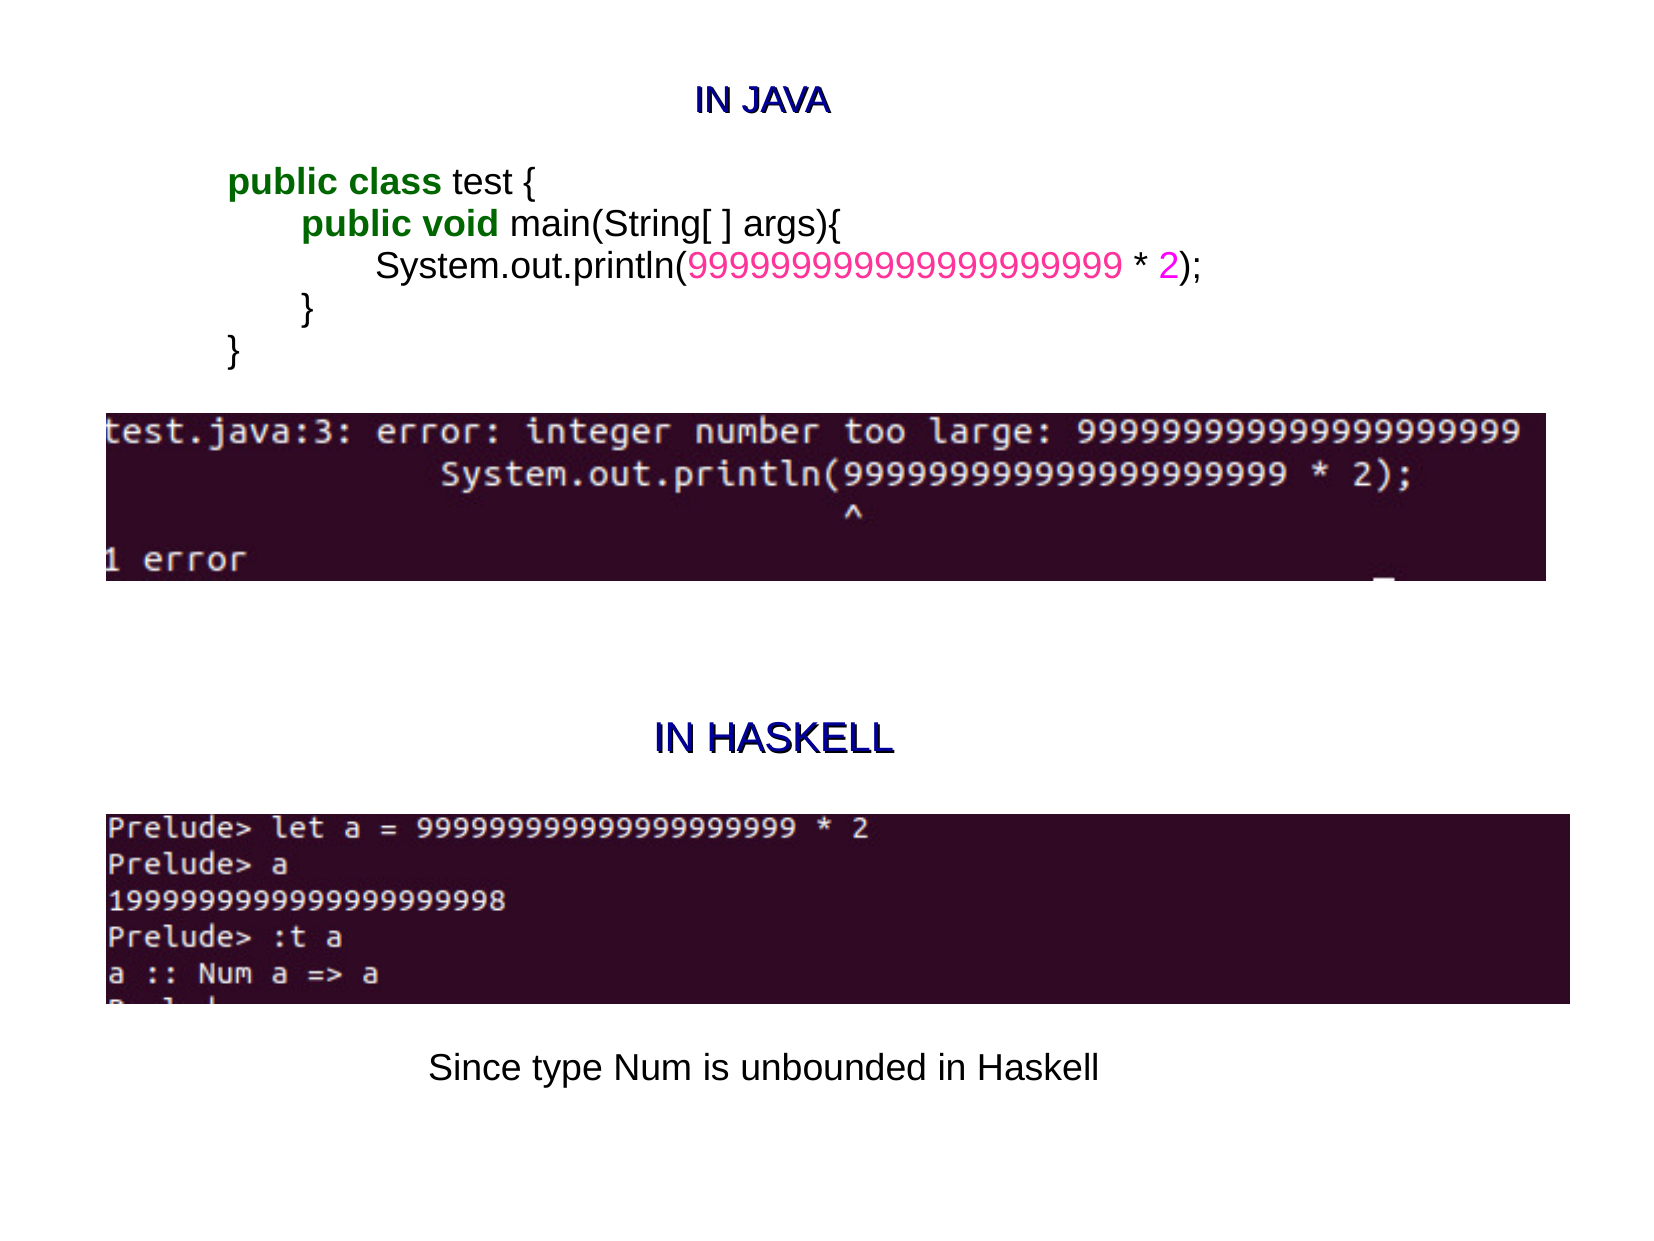

IN JAVA
public class test {
	public void main(String[ ] args){
		System.out.println(999999999999999999999 * 2);
	}
}
IN HASKELL
Since type Num is unbounded in Haskell